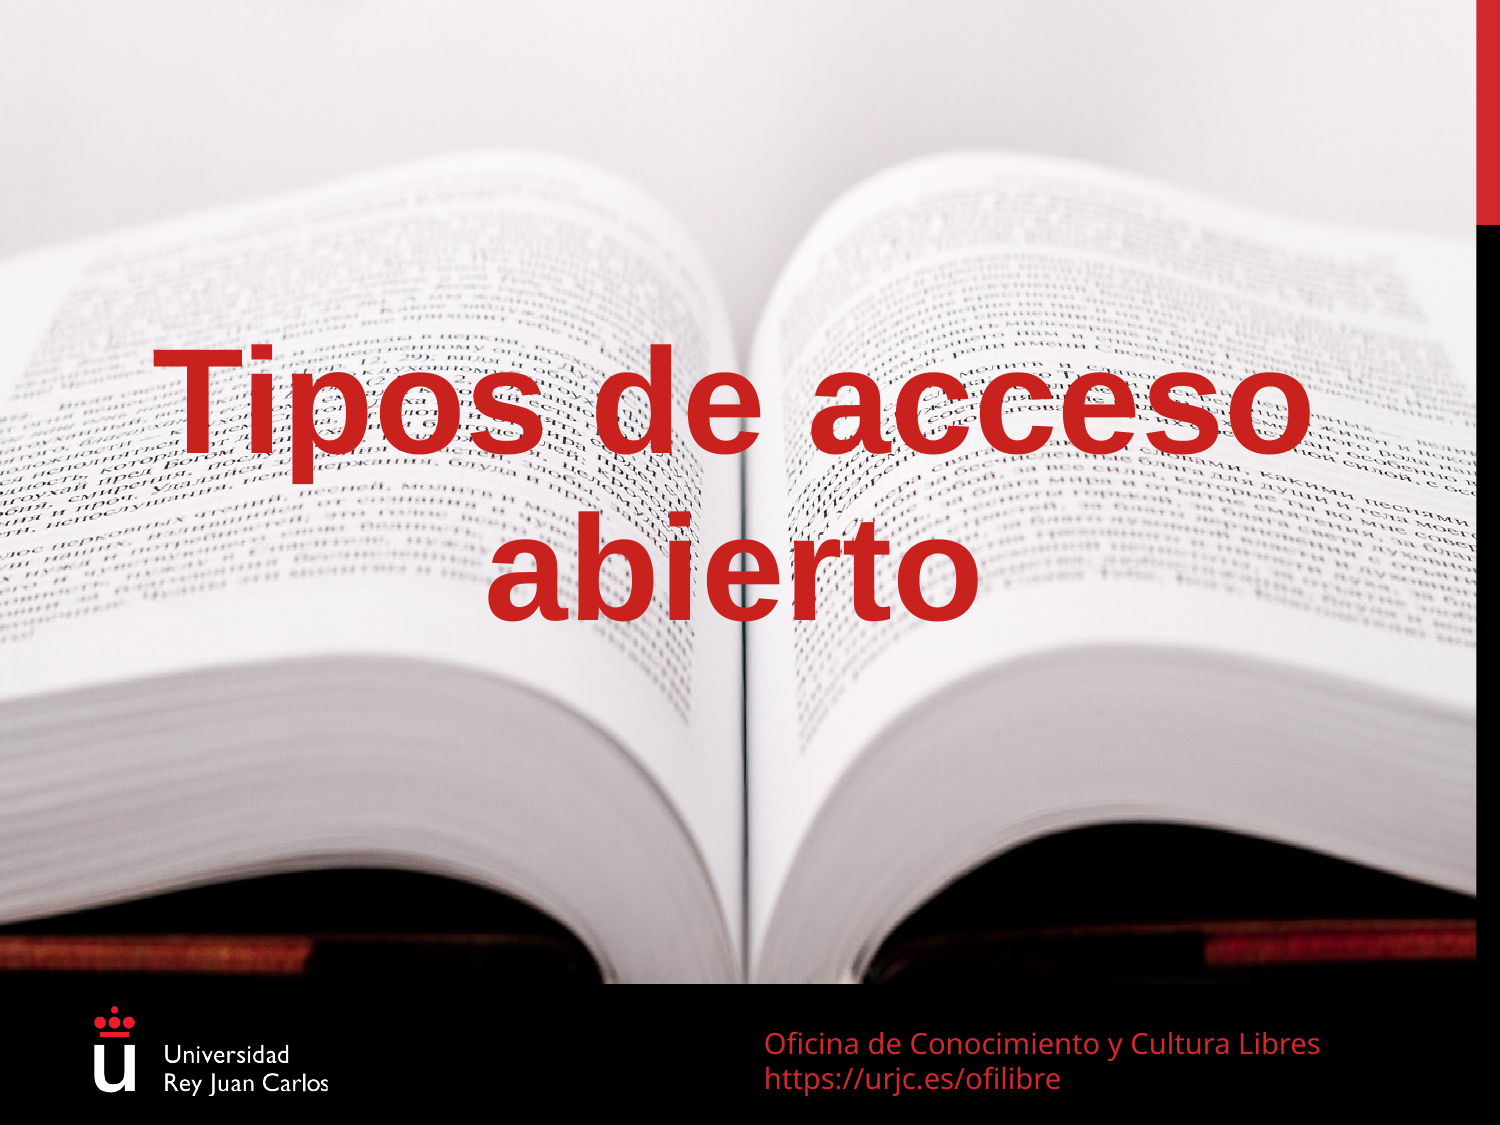

#
Tipos de acceso abierto
Oficina de Conocimiento y Cultura Libres
https://urjc.es/ofilibre